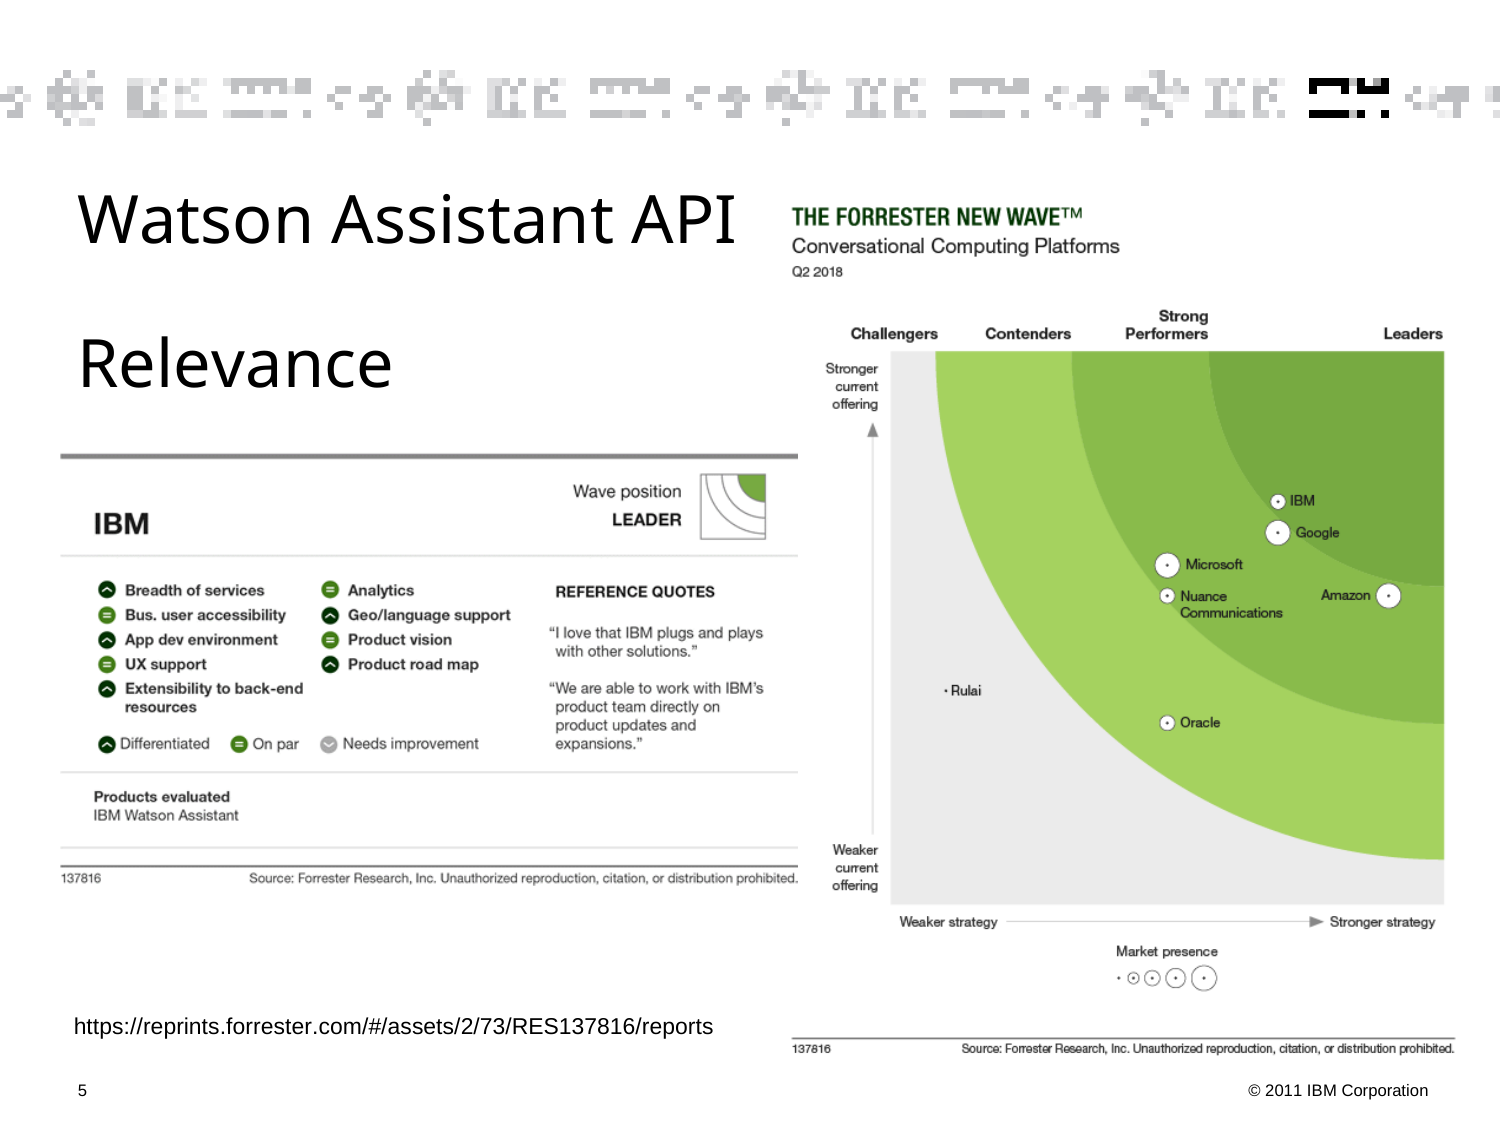

# Watson Assistant API Relevance
https://reprints.forrester.com/#/assets/2/73/RES137816/reports
5